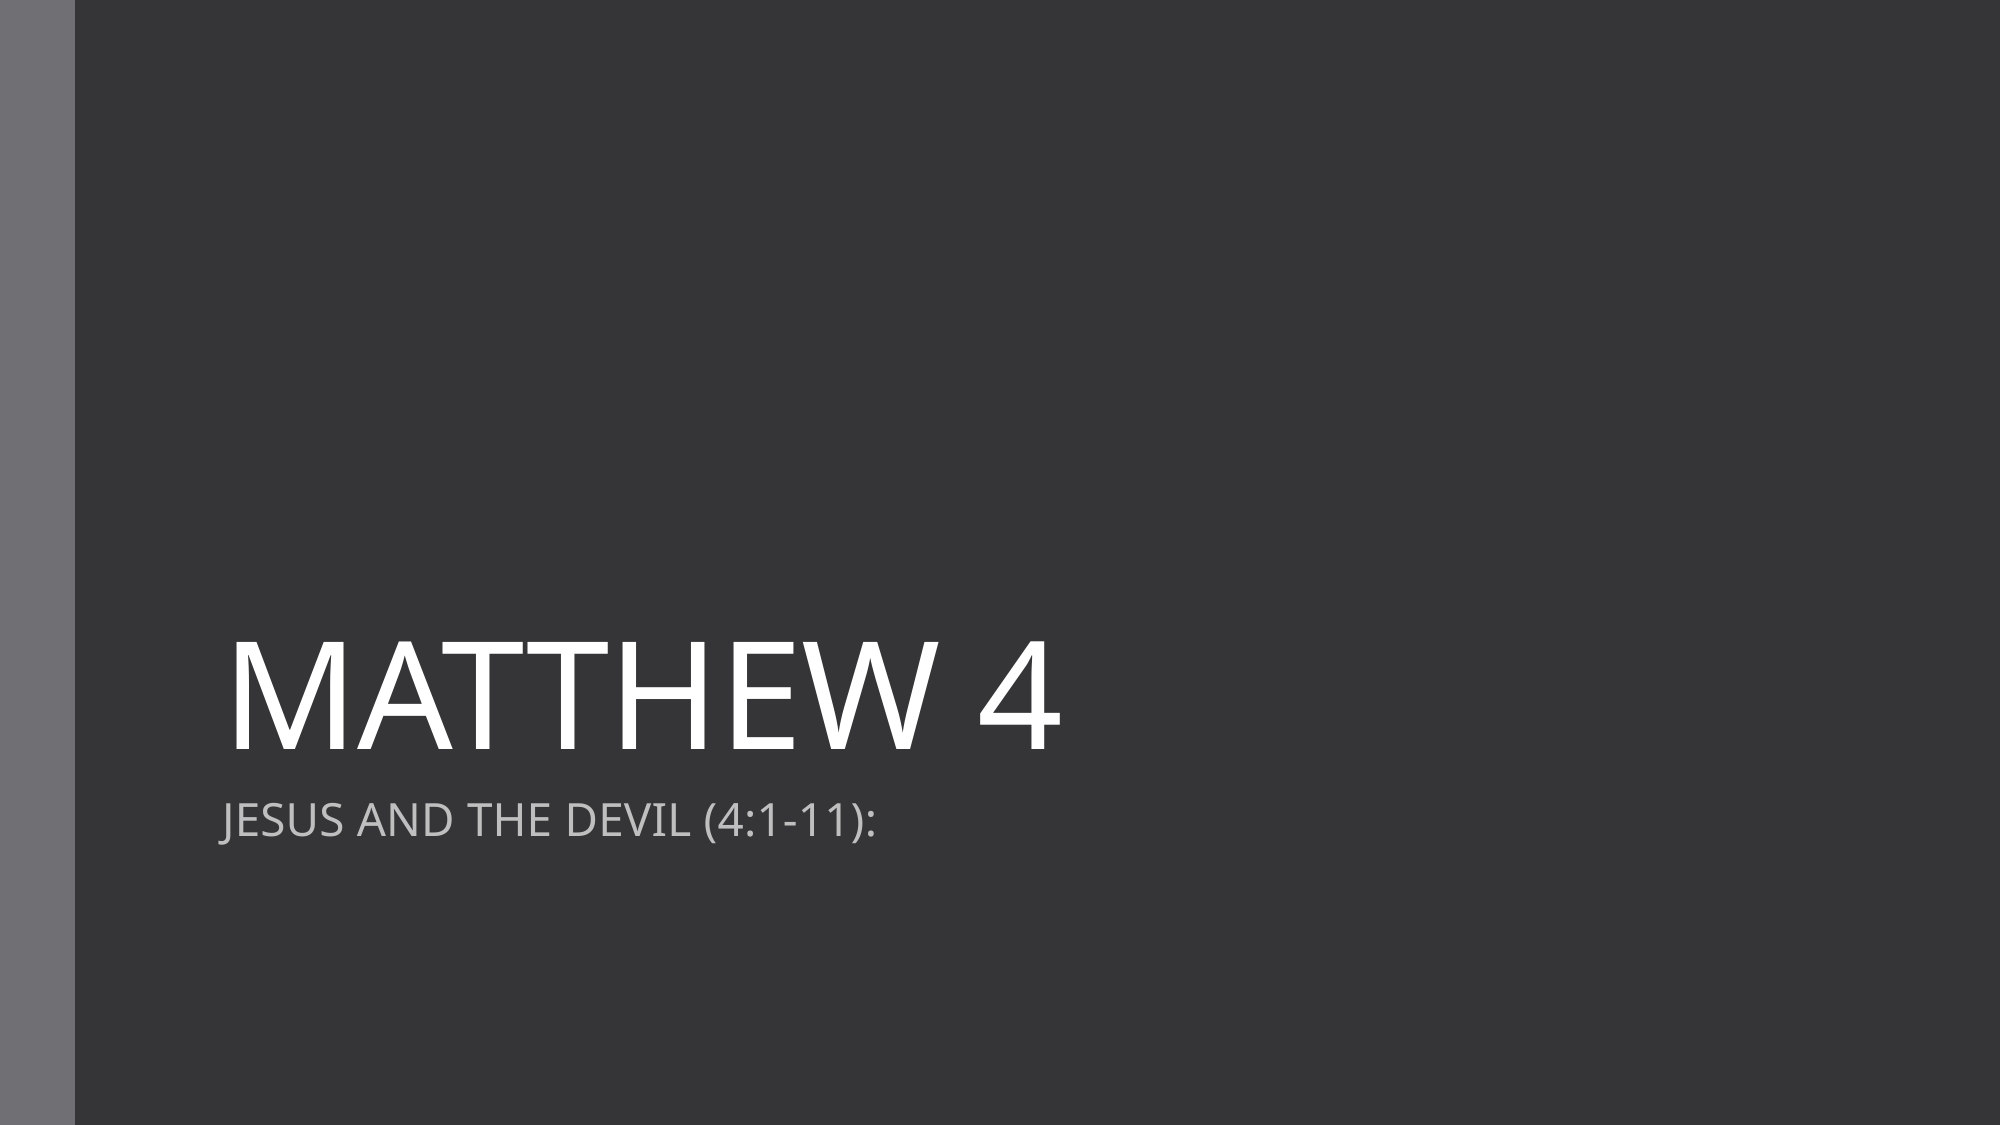

# MATTHEW 4
JESUS AND THE DEVIL (4:1-11):